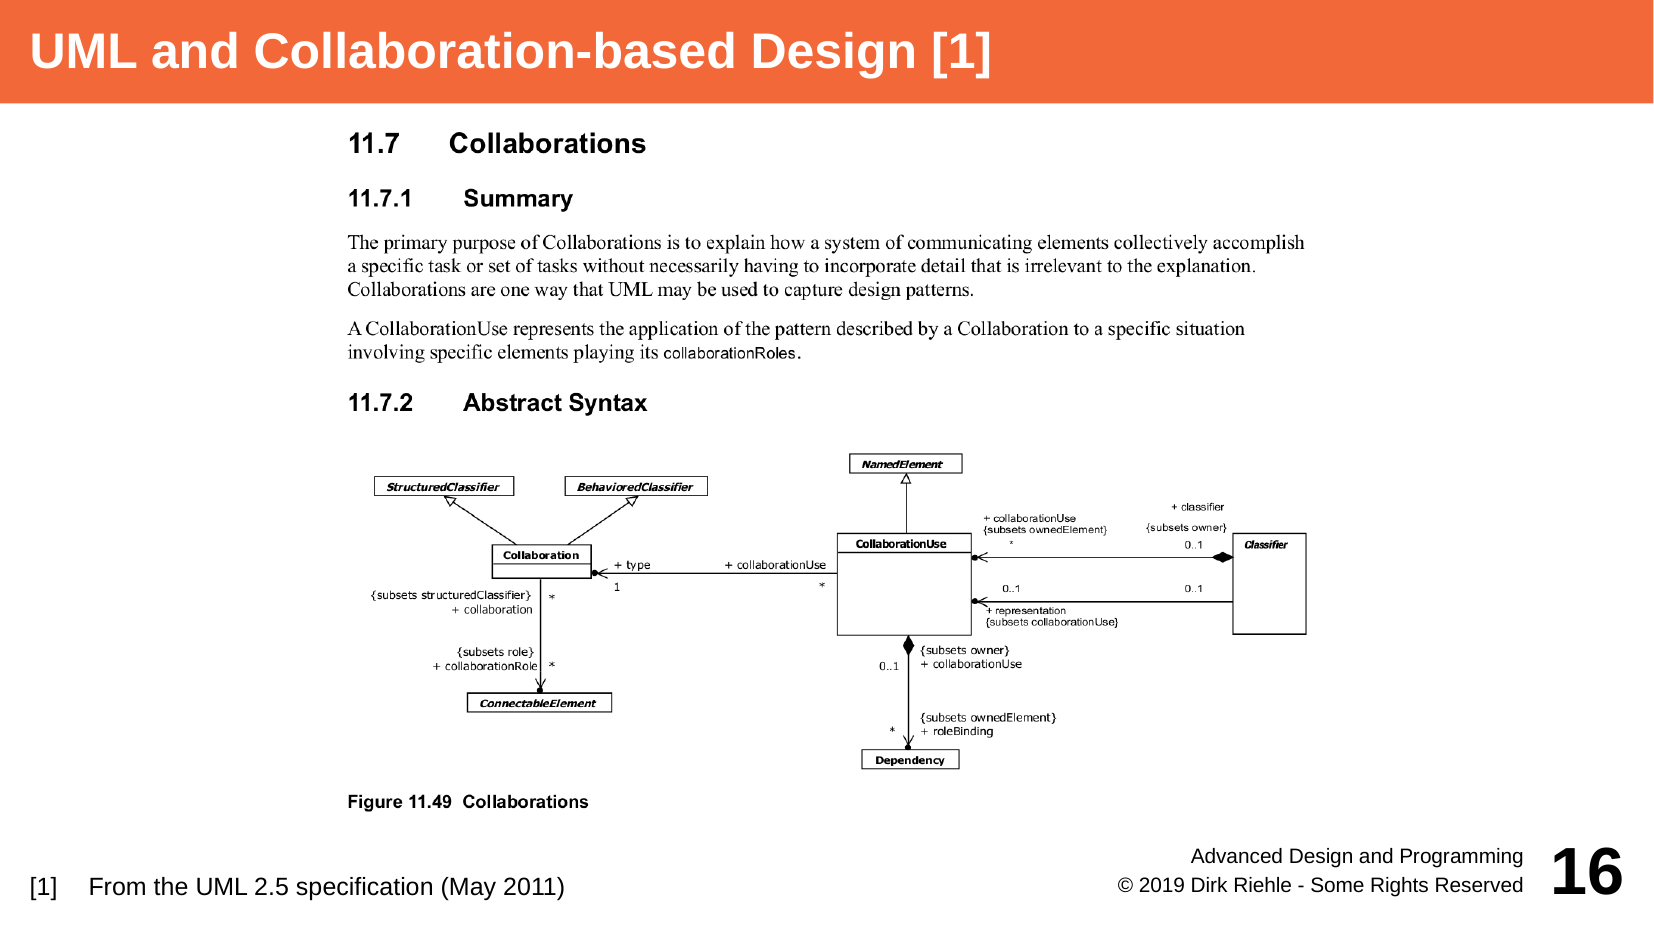

# UML and Collaboration-based Design [1]
[1]	From the UML 2.5 specification (May 2011)
Advanced Design and Programming
16
© 2019 Dirk Riehle - Some Rights Reserved